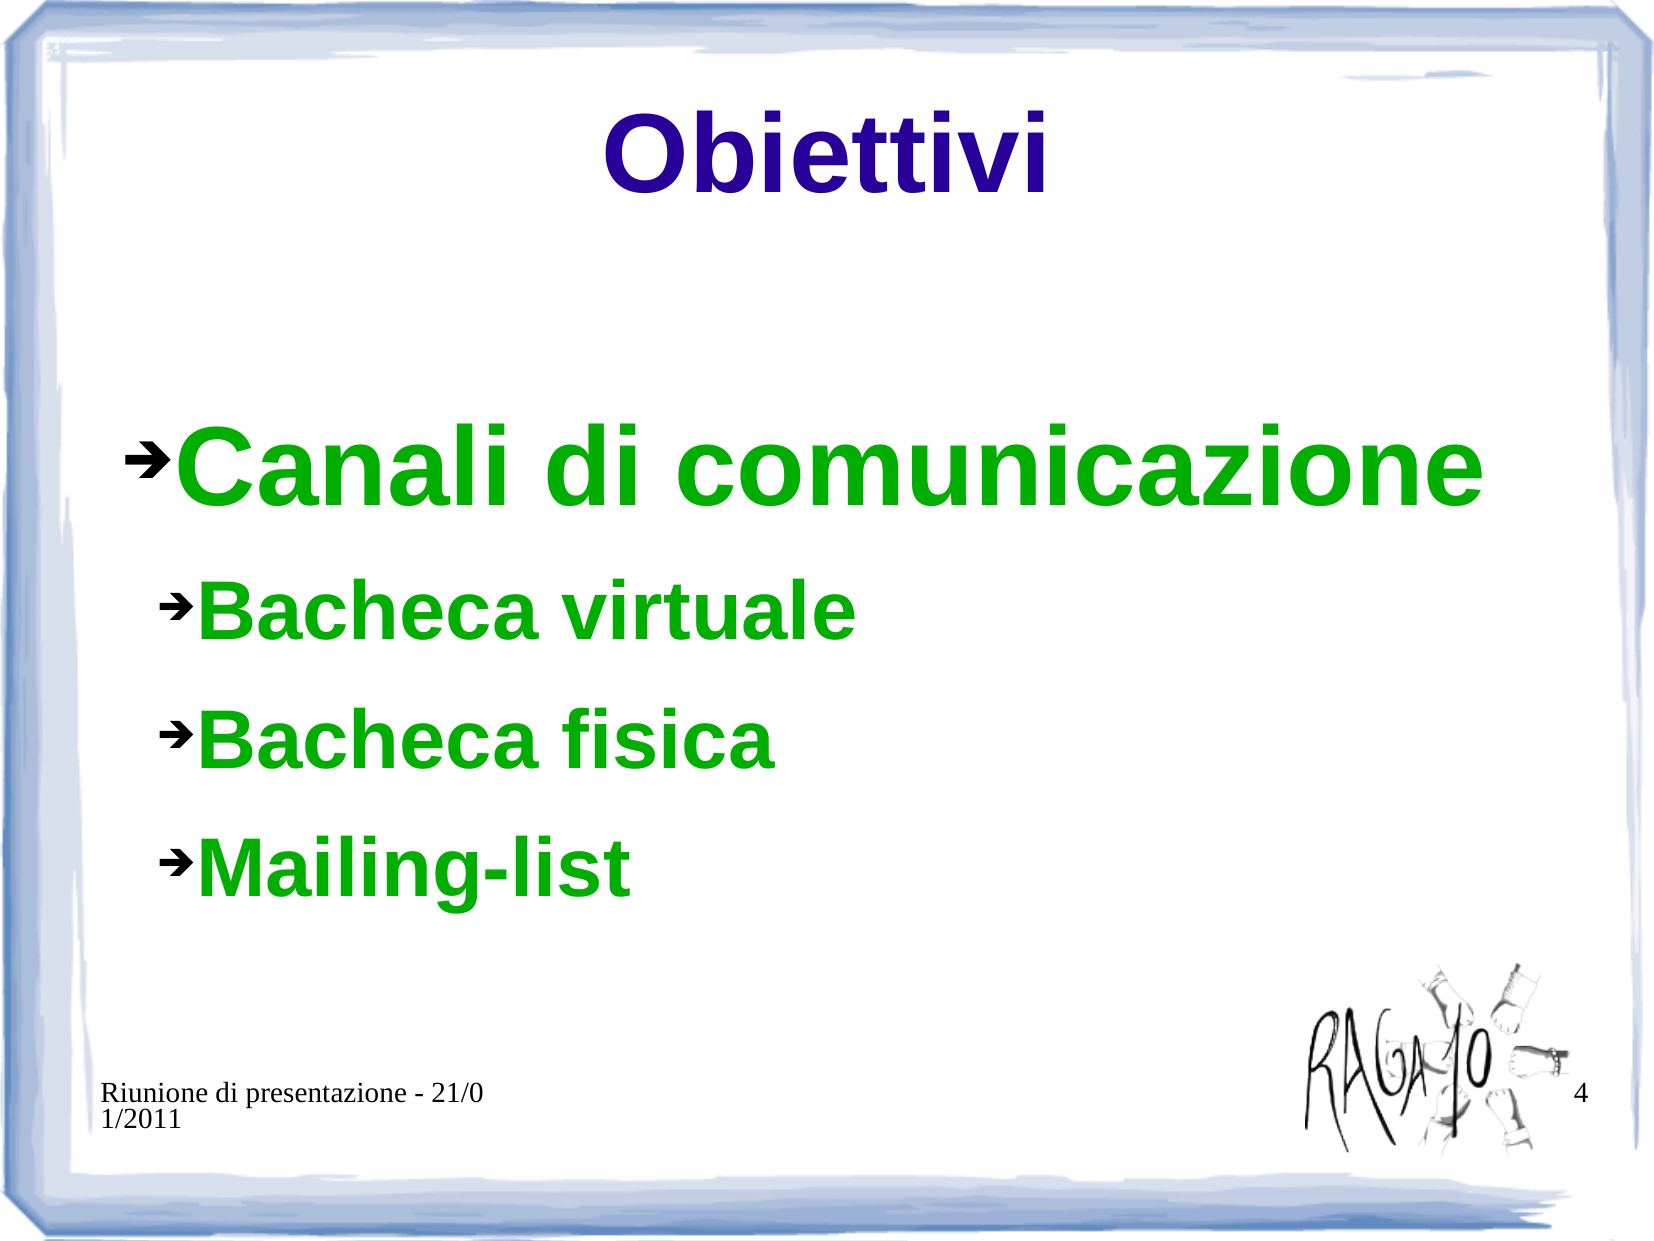

Obiettivi
# Canali di comunicazione
Bacheca virtuale
Bacheca fisica
Mailing-list
Riunione di presentazione - 21/01/2011
4